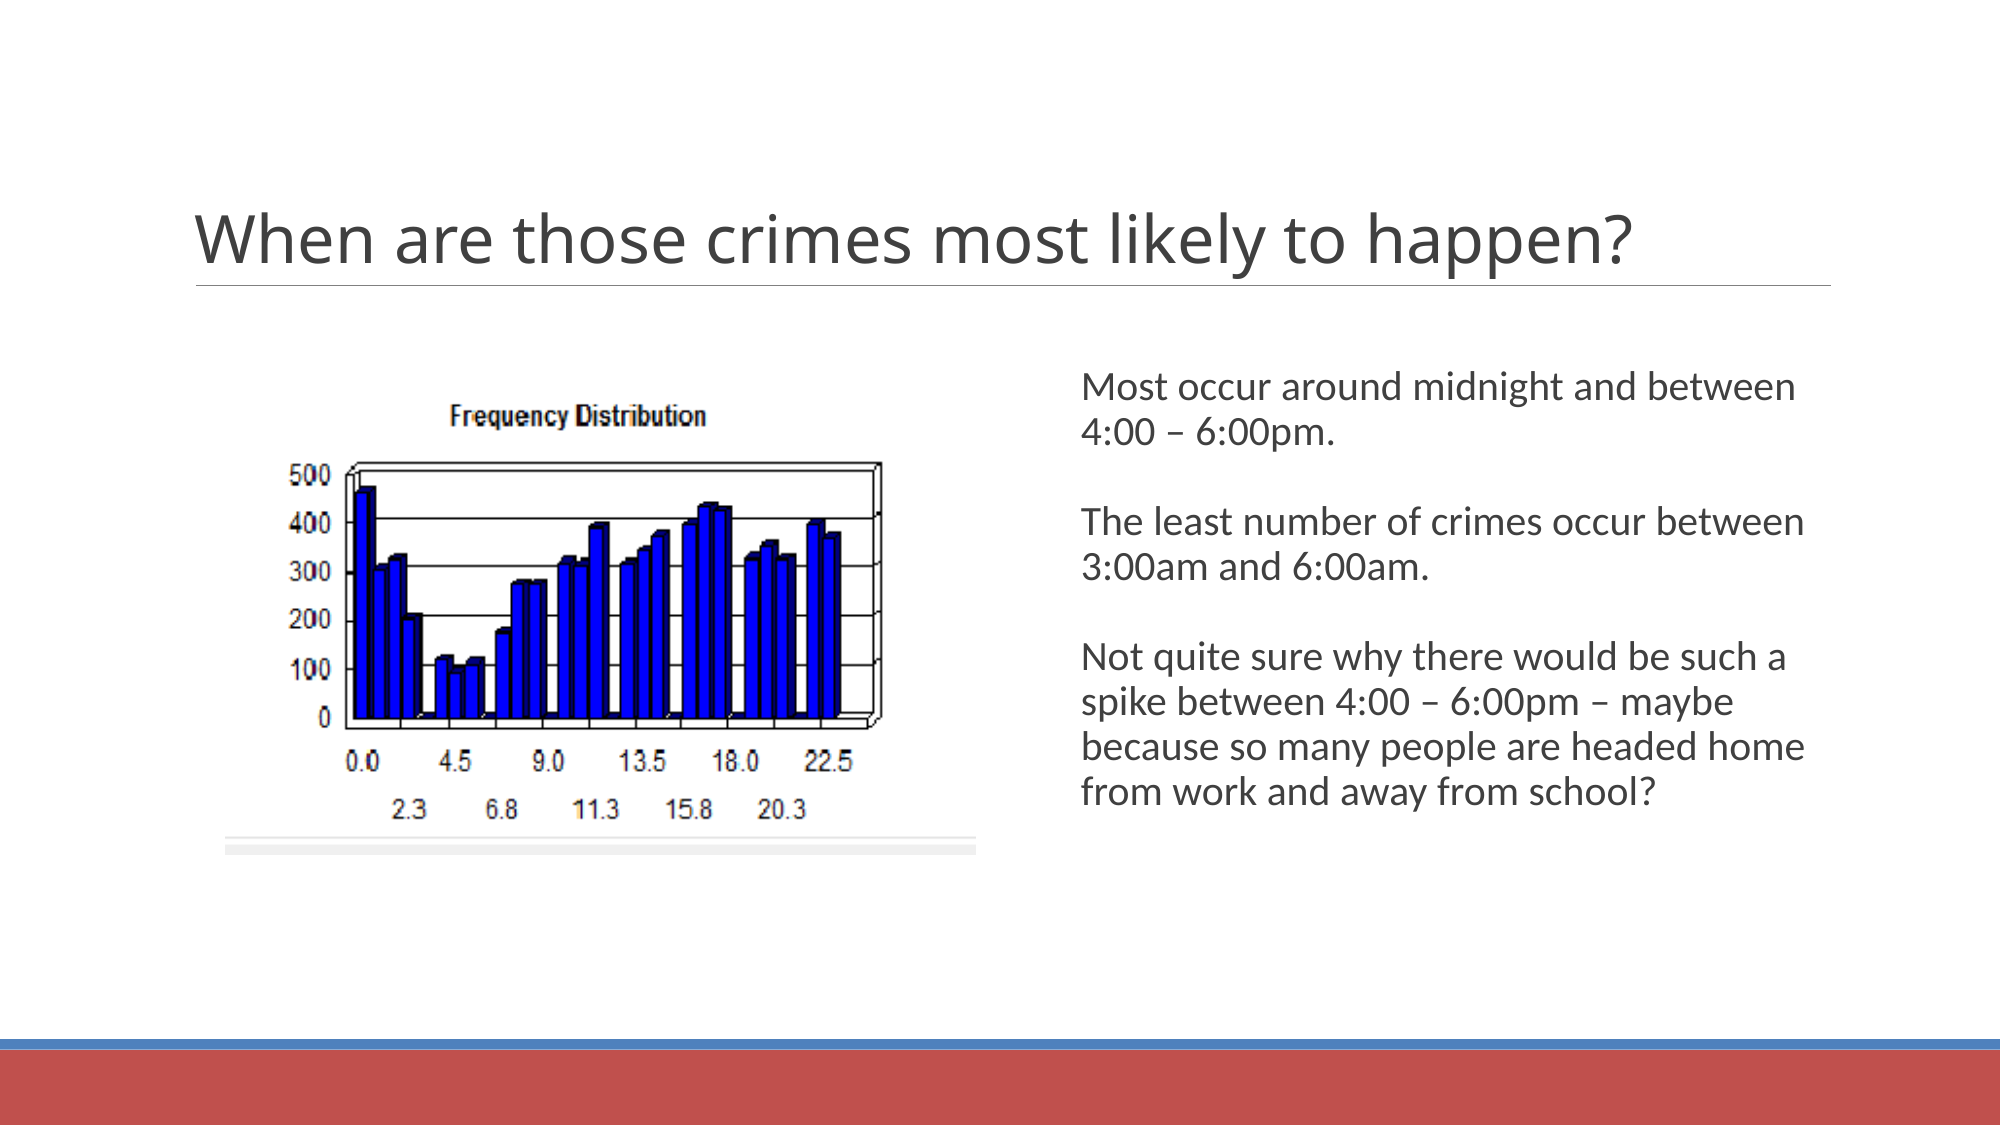

When are those crimes most likely to happen?
Most occur around midnight and between 4:00 – 6:00pm.
The least number of crimes occur between 3:00am and 6:00am.
Not quite sure why there would be such a spike between 4:00 – 6:00pm – maybe because so many people are headed home from work and away from school?